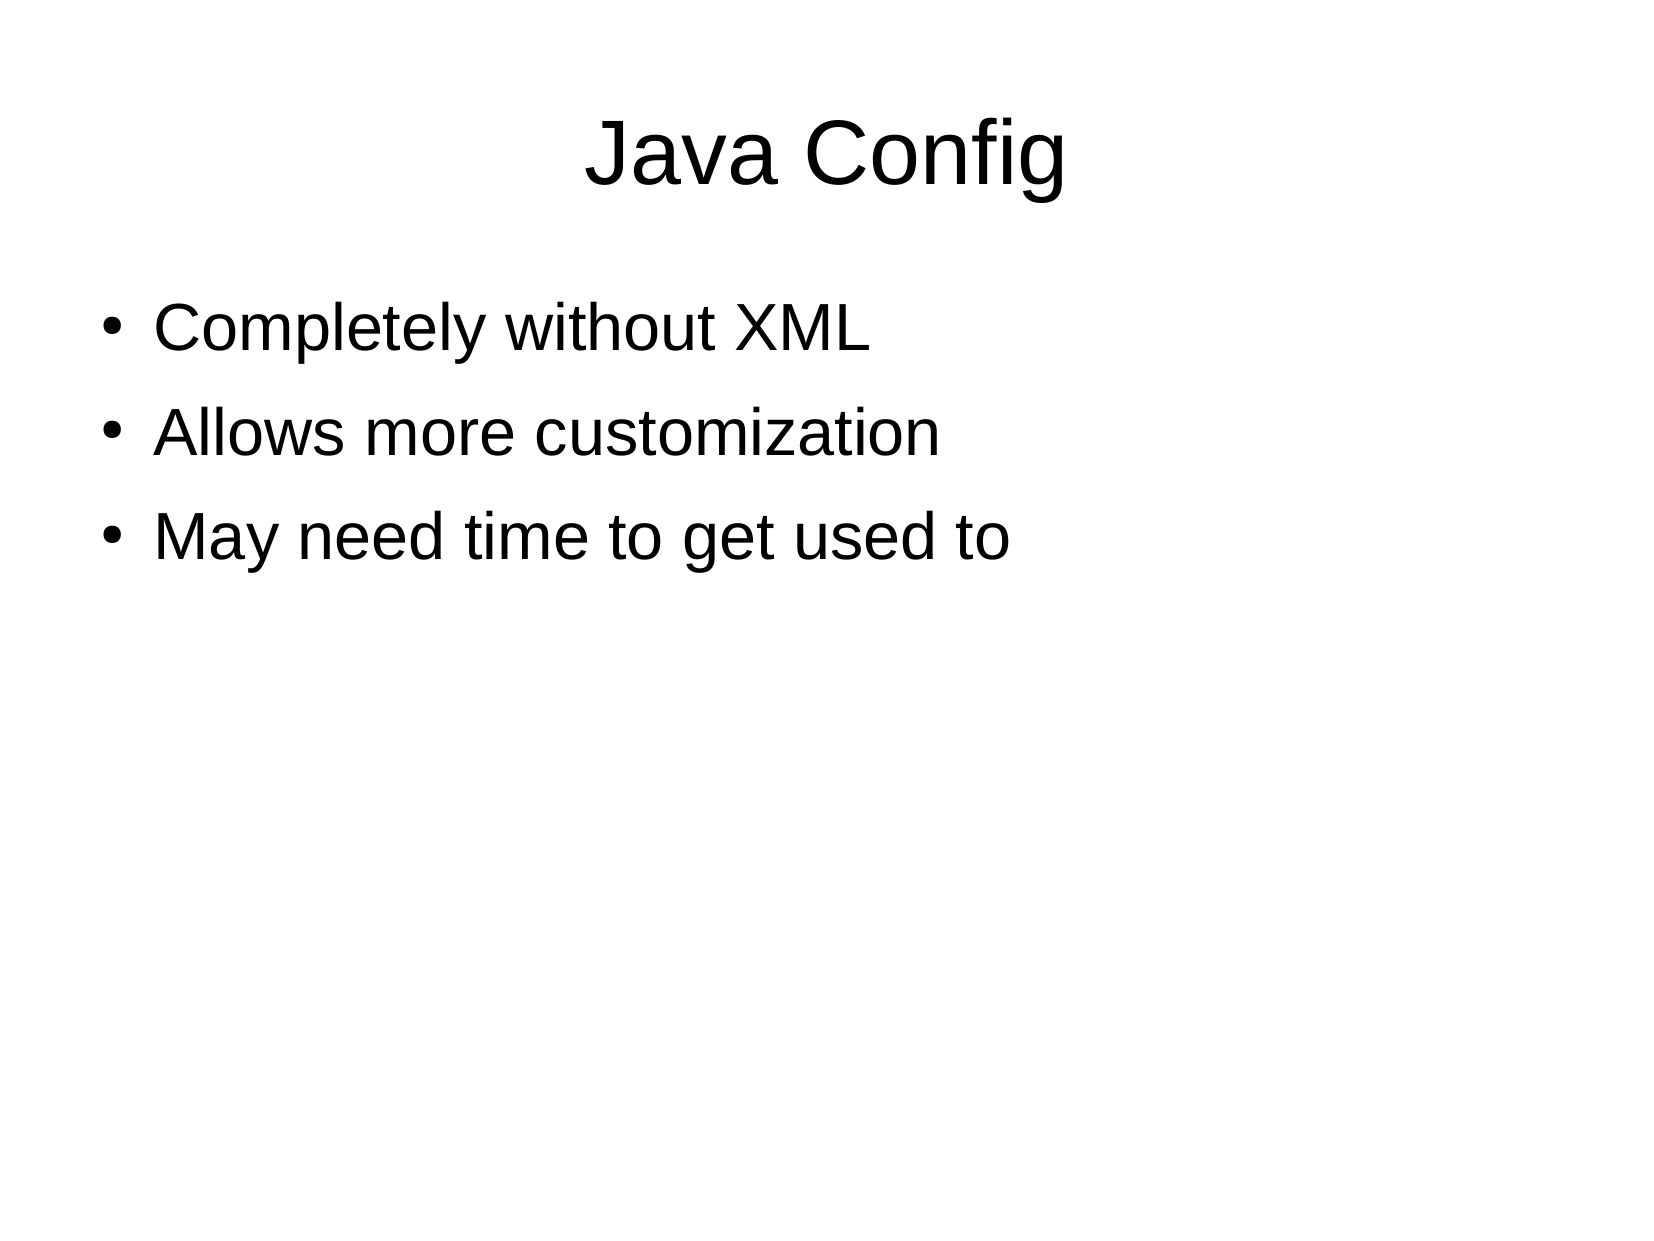

# Java Config
Completely without XML
Allows more customization
May need time to get used to